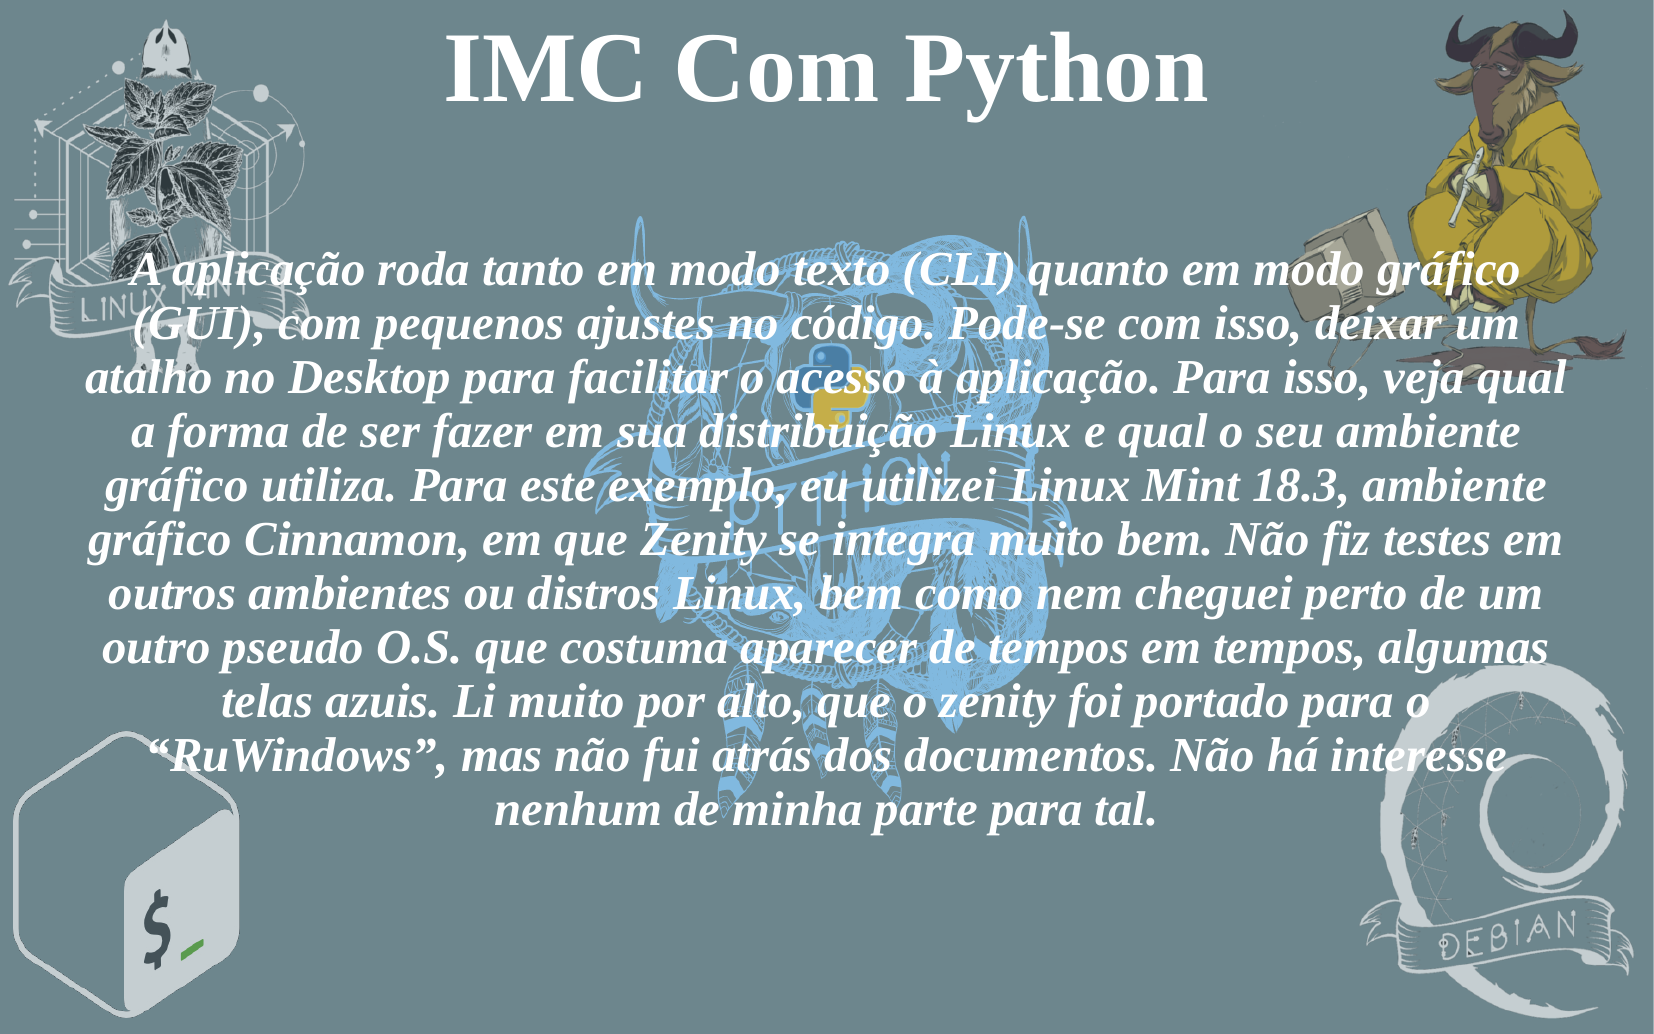

# IMC Com Python
A aplicação roda tanto em modo texto (CLI) quanto em modo gráfico (GUI), com pequenos ajustes no código. Pode-se com isso, deixar um atalho no Desktop para facilitar o acesso à aplicação. Para isso, veja qual a forma de ser fazer em sua distribuição Linux e qual o seu ambiente gráfico utiliza. Para este exemplo, eu utilizei Linux Mint 18.3, ambiente gráfico Cinnamon, em que Zenity se integra muito bem. Não fiz testes em outros ambientes ou distros Linux, bem como nem cheguei perto de um outro pseudo O.S. que costuma aparecer de tempos em tempos, algumas telas azuis. Li muito por alto, que o zenity foi portado para o “RuWindows”, mas não fui atrás dos documentos. Não há interesse nenhum de minha parte para tal.